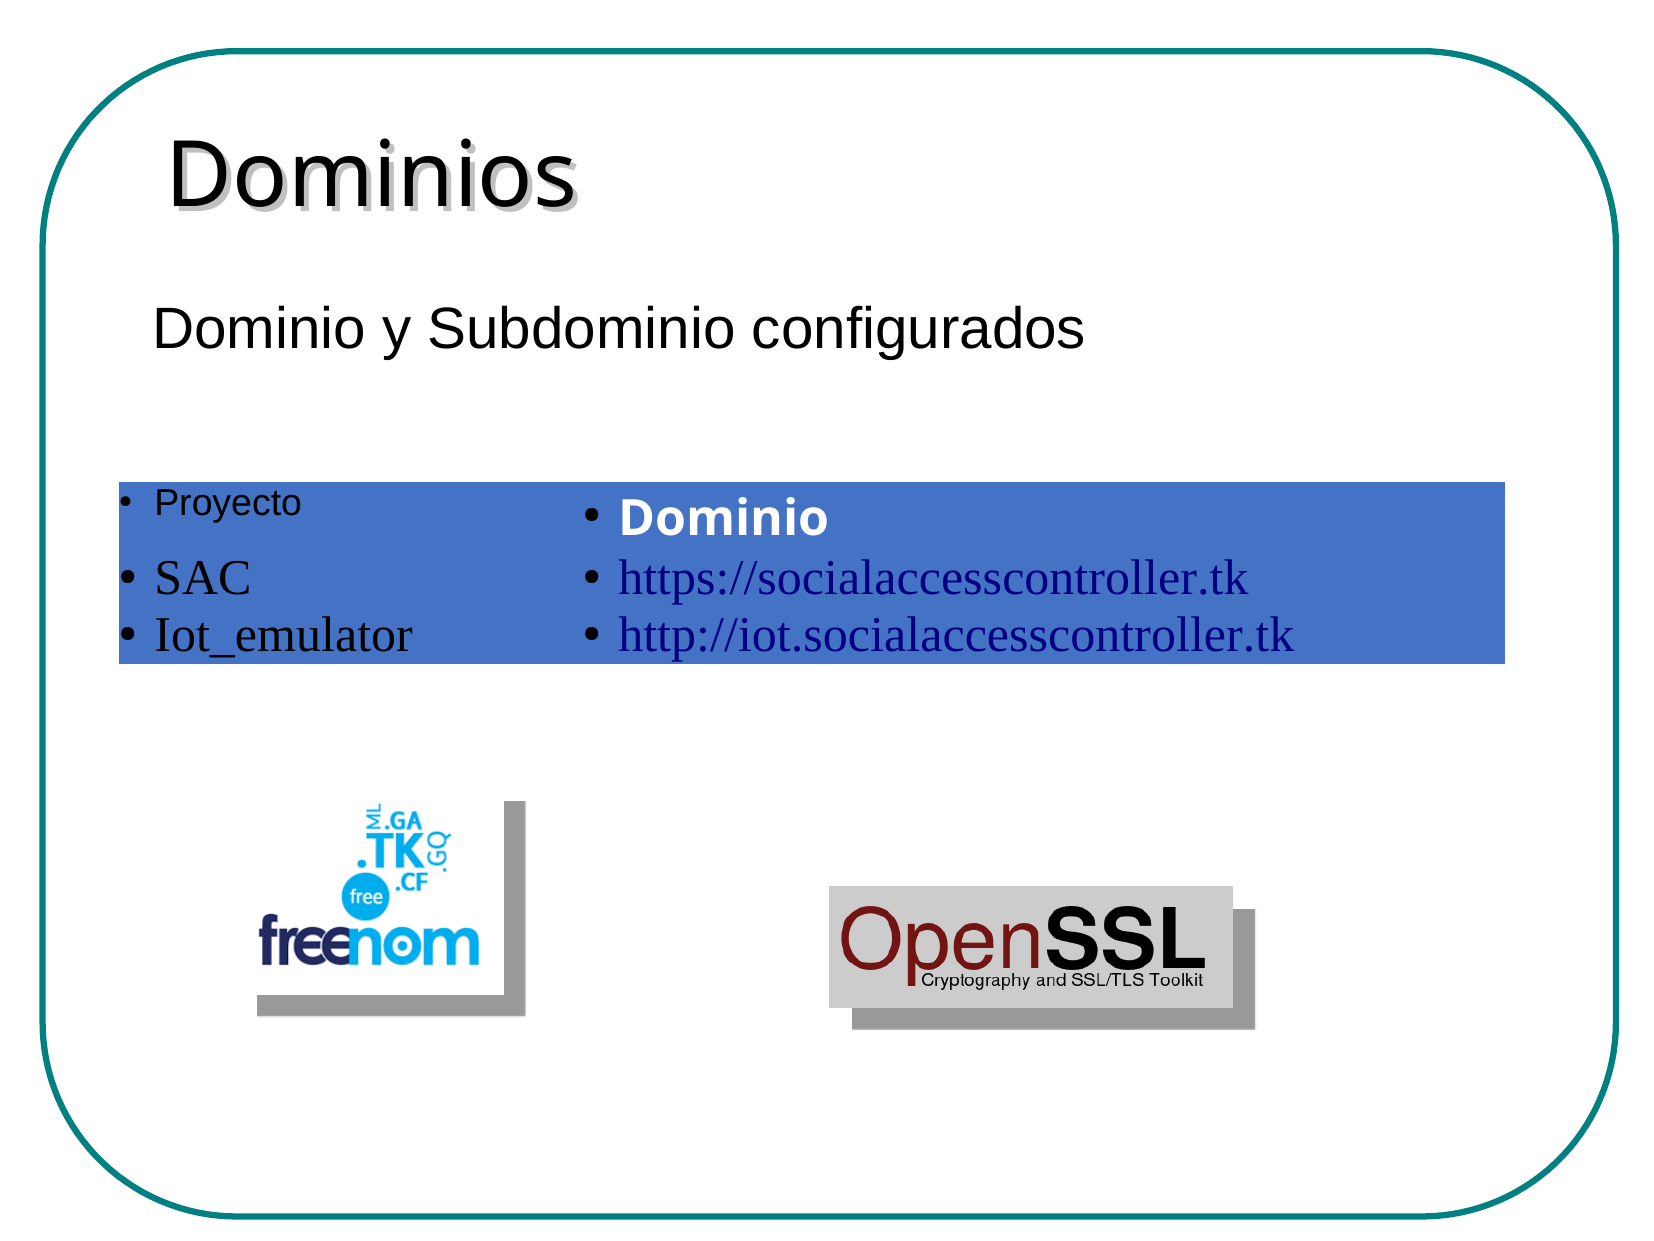

# Dominios
Dominio y Subdominio configurados
| Proyecto | Dominio |
| --- | --- |
| SAC | https://socialaccesscontroller.tk |
| Iot\_emulator | http://iot.socialaccesscontroller.tk |